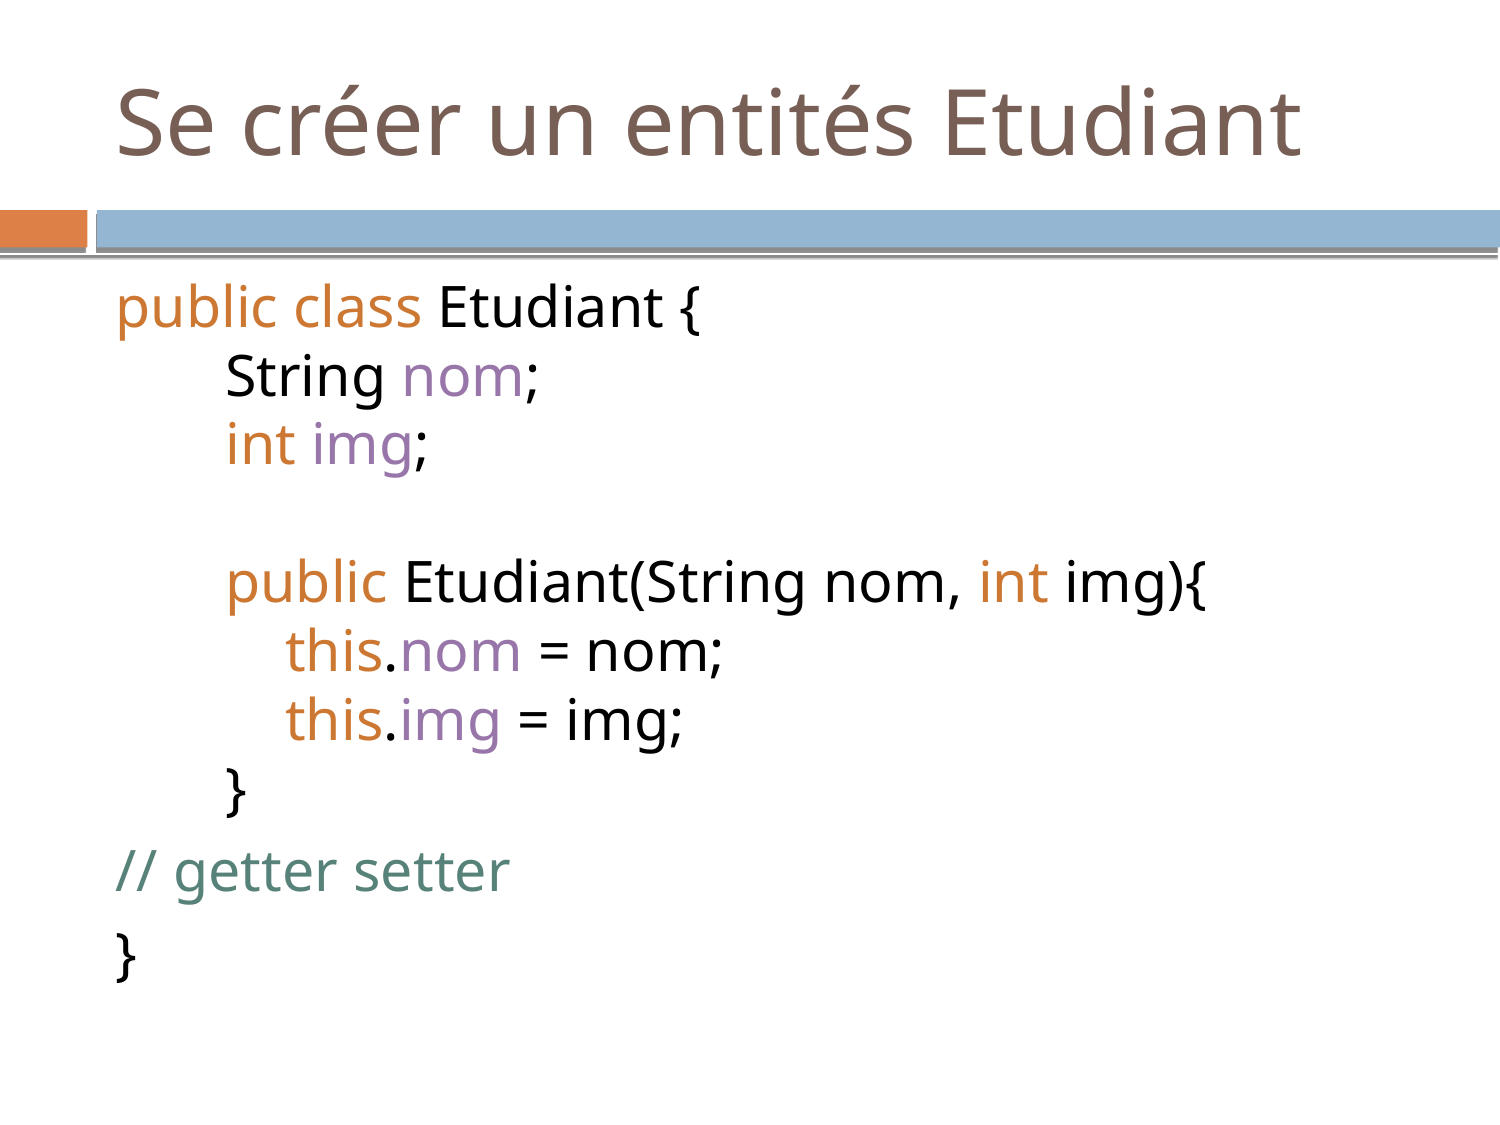

# Se créer un entités Etudiant
public class Etudiant {
 String nom;
 int img;
 public Etudiant(String nom, int img){
 this.nom = nom;
 this.img = img;
 }
// getter setter
}